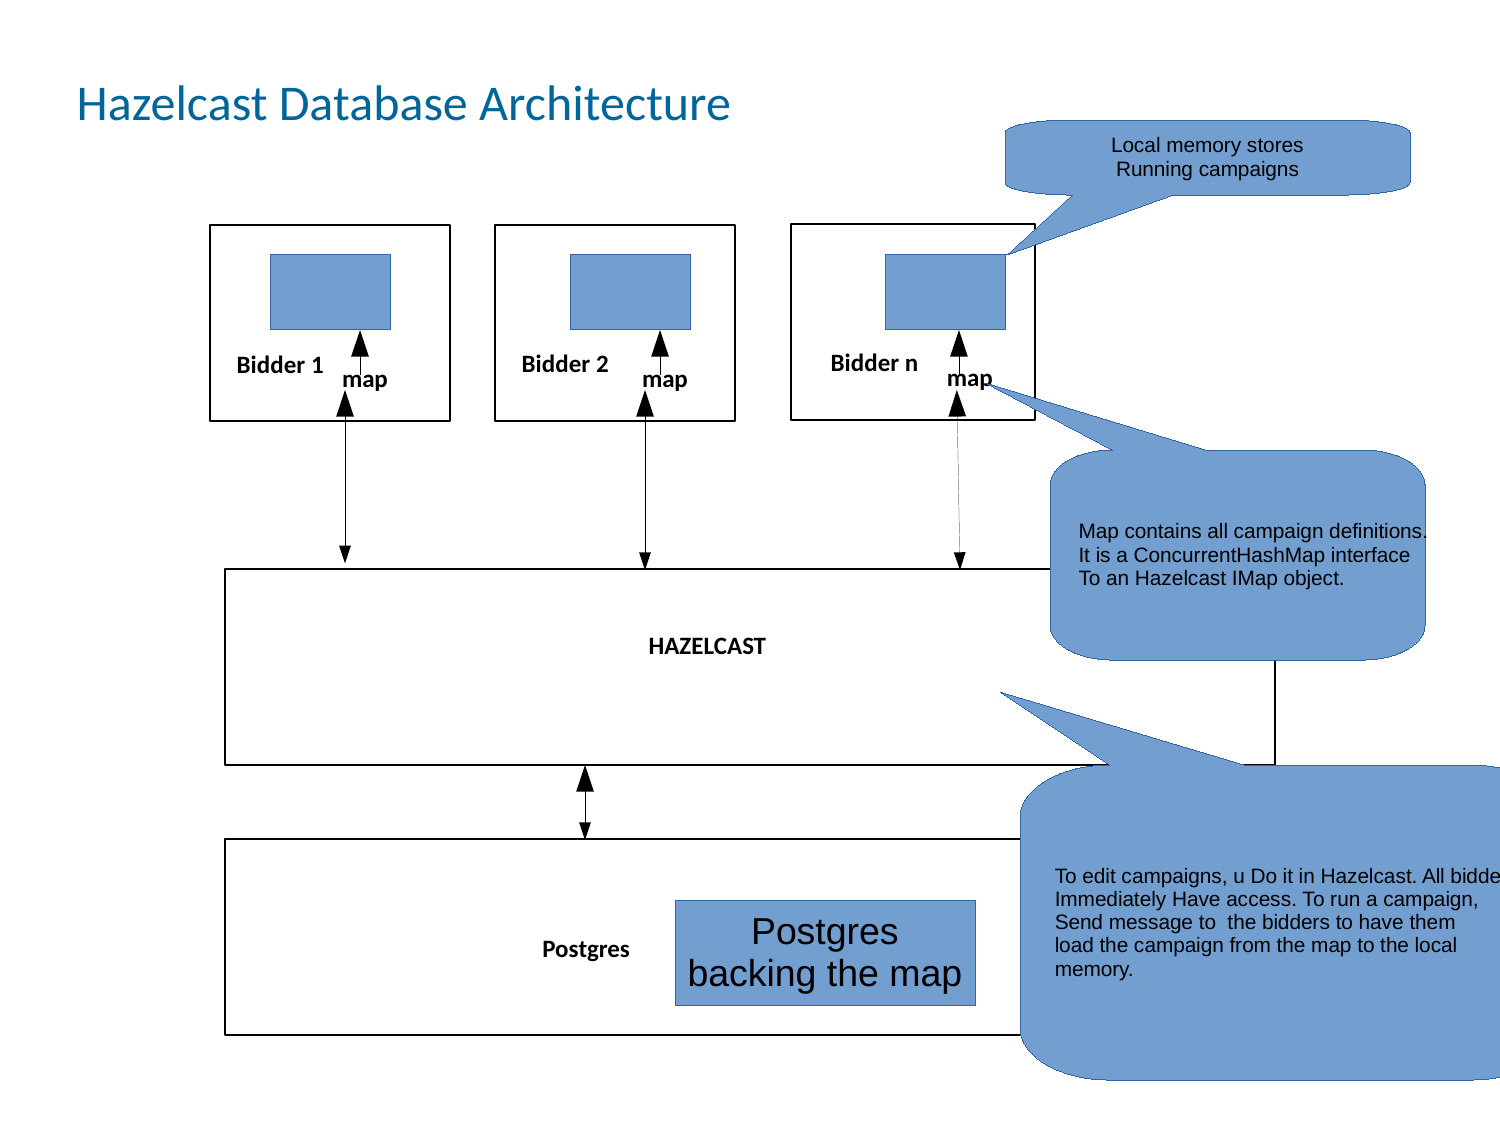

Hazelcast Database Architecture
Local memory stores
Running campaigns
Bidder n
Bidder 2
Bidder 1
map
map
map
Map contains all campaign definitions.
It is a ConcurrentHashMap interface
To an Hazelcast IMap object.
HAZELCAST
To edit campaigns, u Do it in Hazelcast. All bidders
Immediately Have access. To run a campaign,
Send message to the bidders to have them
load the campaign from the map to the local
memory.
Postgres
backing the map
Postgres